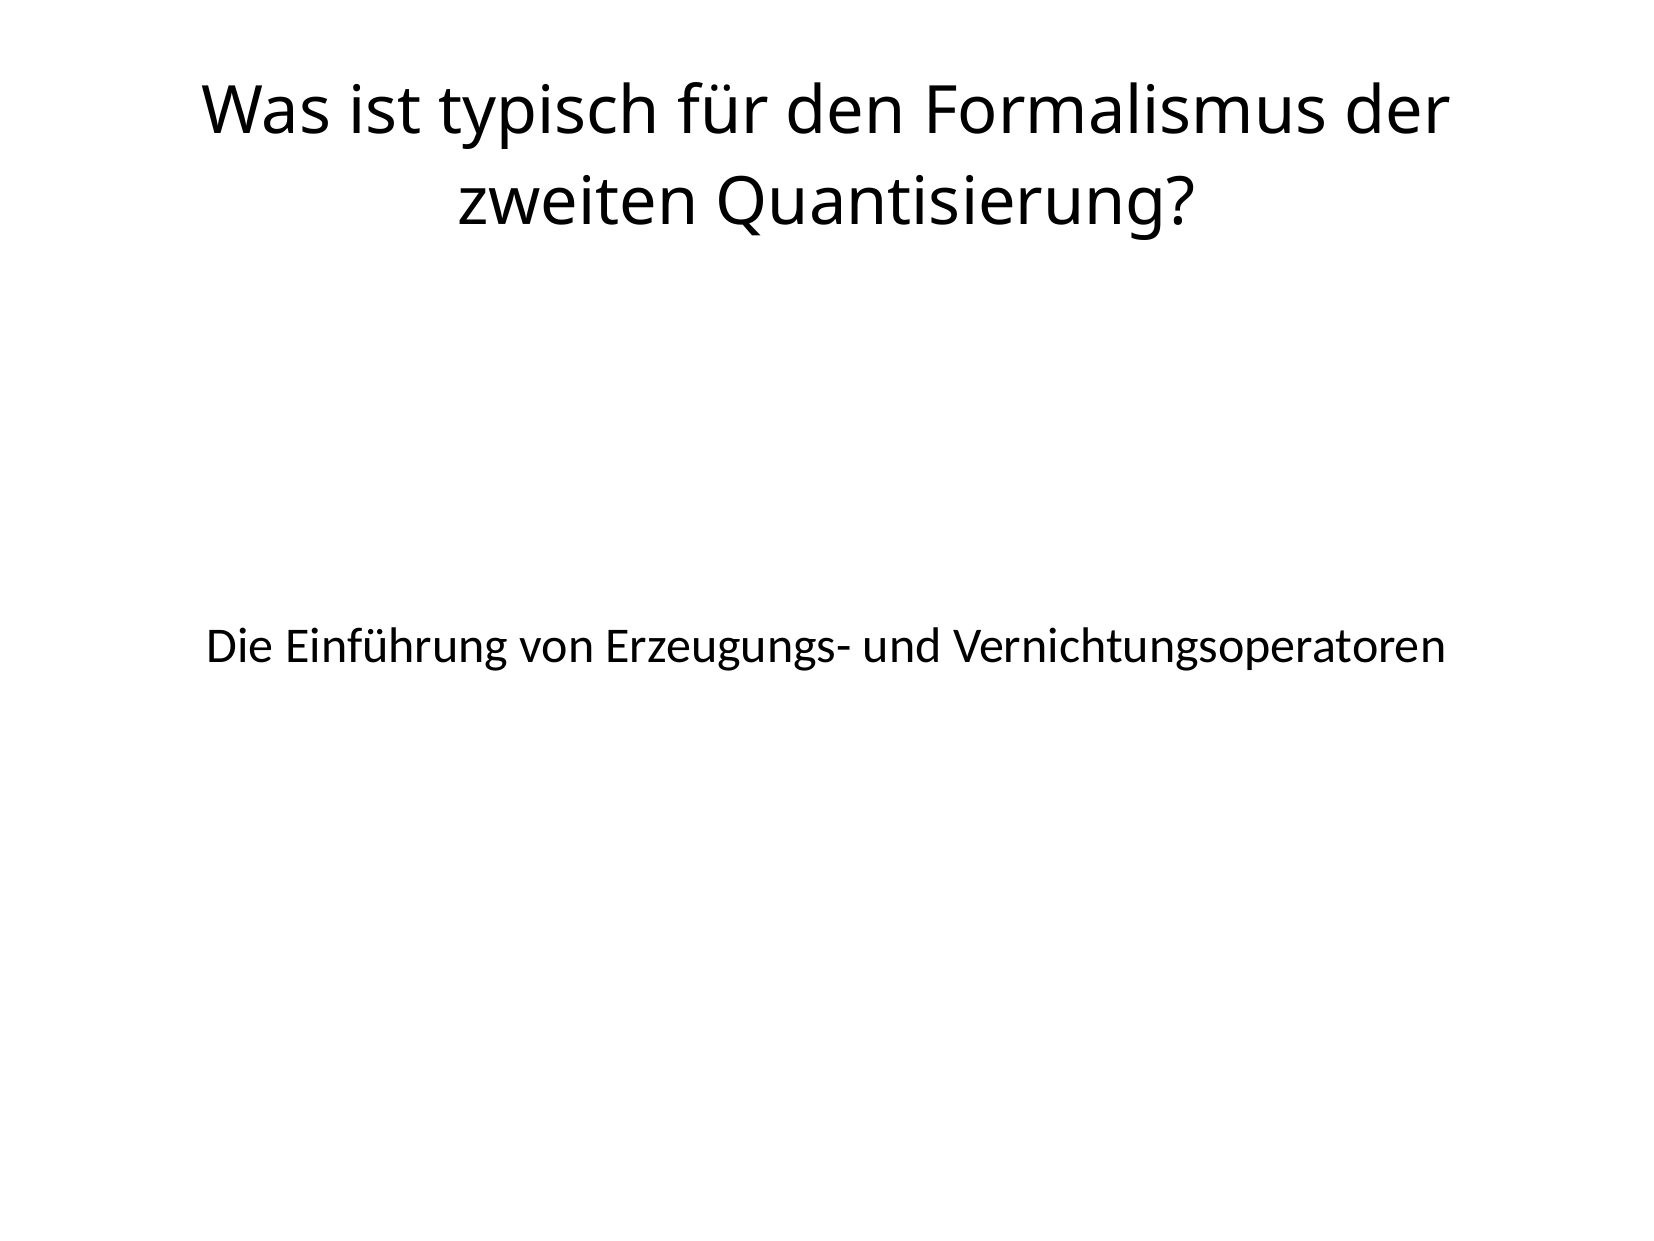

# Was ist typisch für den Formalismus der zweiten Quantisierung?
Die Einführung von Erzeugungs- und Vernichtungsoperatoren